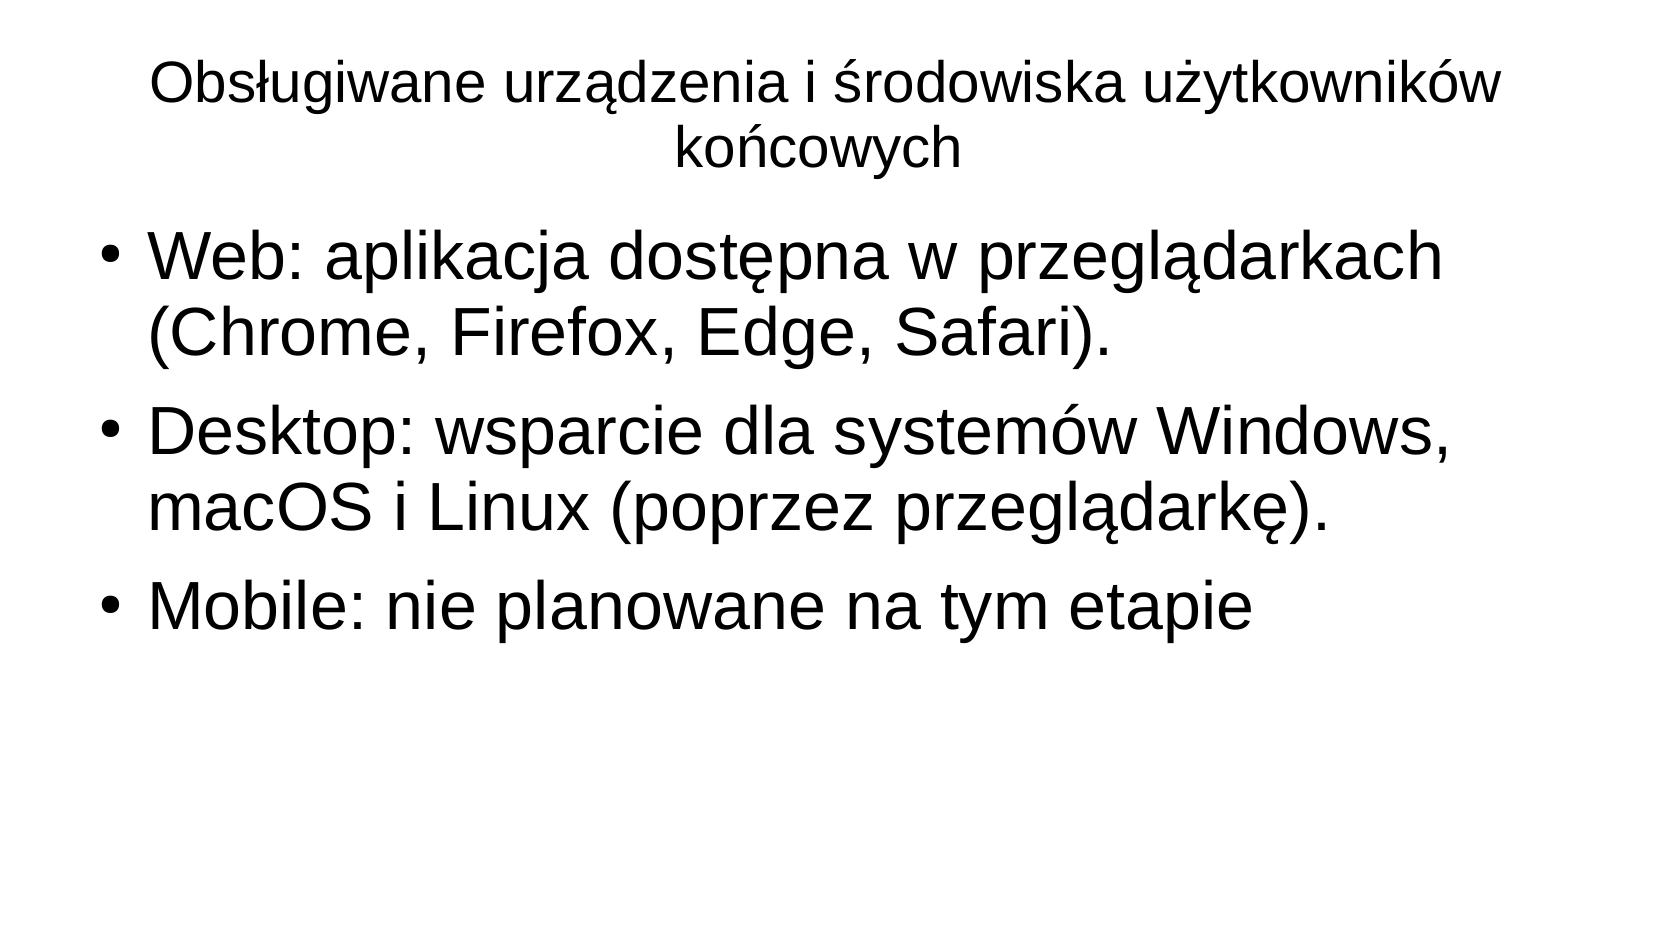

# Obsługiwane urządzenia i środowiska użytkowników końcowych
Web: aplikacja dostępna w przeglądarkach (Chrome, Firefox, Edge, Safari).
Desktop: wsparcie dla systemów Windows, macOS i Linux (poprzez przeglądarkę).
Mobile: nie planowane na tym etapie